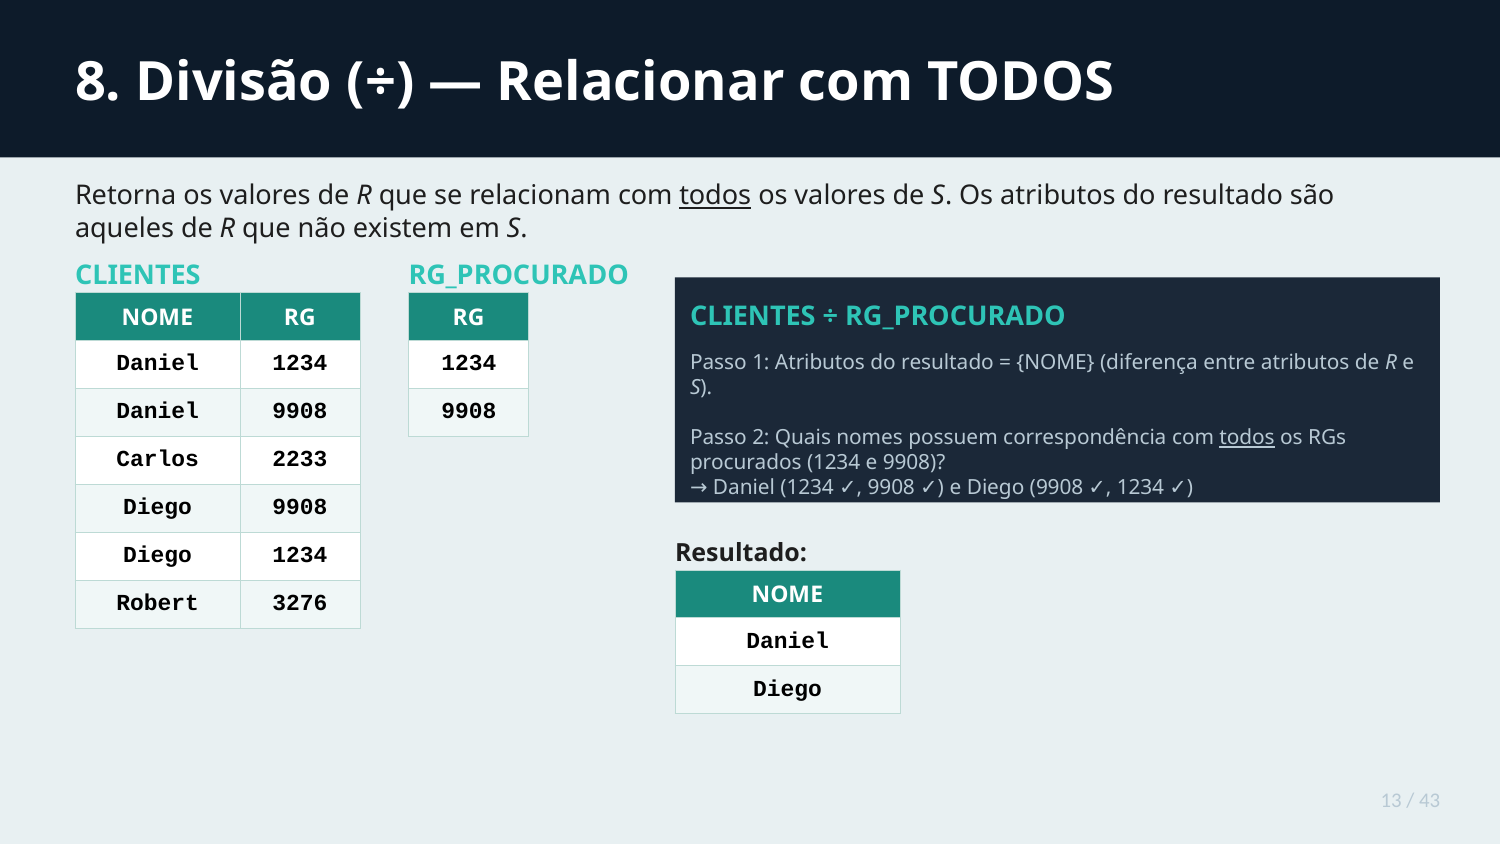

8. Divisão (÷) — Relacionar com TODOS
Retorna os valores de R que se relacionam com todos os valores de S. Os atributos do resultado são aqueles de R que não existem em S.
CLIENTES
RG_PROCURADO
CLIENTES ÷ RG_PROCURADO
| NOME | RG |
| --- | --- |
| Daniel | 1234 |
| Daniel | 9908 |
| Carlos | 2233 |
| Diego | 9908 |
| Diego | 1234 |
| Robert | 3276 |
| RG |
| --- |
| 1234 |
| 9908 |
Passo 1: Atributos do resultado = {NOME} (diferença entre atributos de R e S).
Passo 2: Quais nomes possuem correspondência com todos os RGs procurados (1234 e 9908)?
→ Daniel (1234 ✓, 9908 ✓) e Diego (9908 ✓, 1234 ✓)
Resultado:
| NOME |
| --- |
| Daniel |
| Diego |
13 / 43